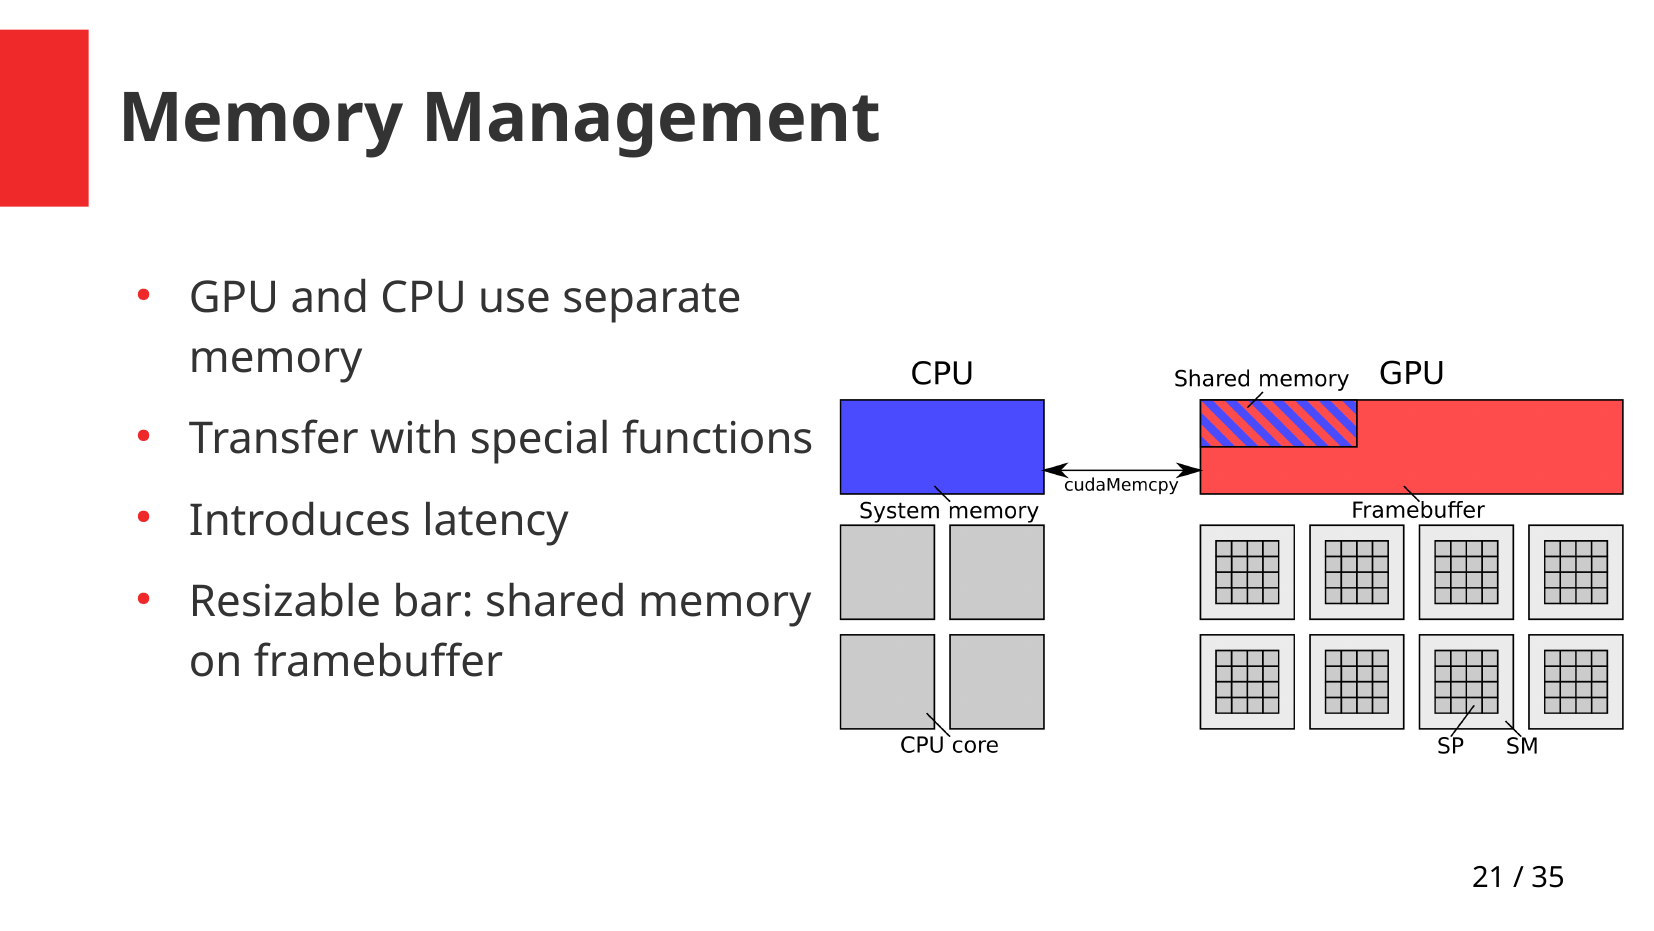

# Memory Management
GPU and CPU use separate memory
Transfer with special functions
Introduces latency
Resizable bar: shared memory on framebuffer
21